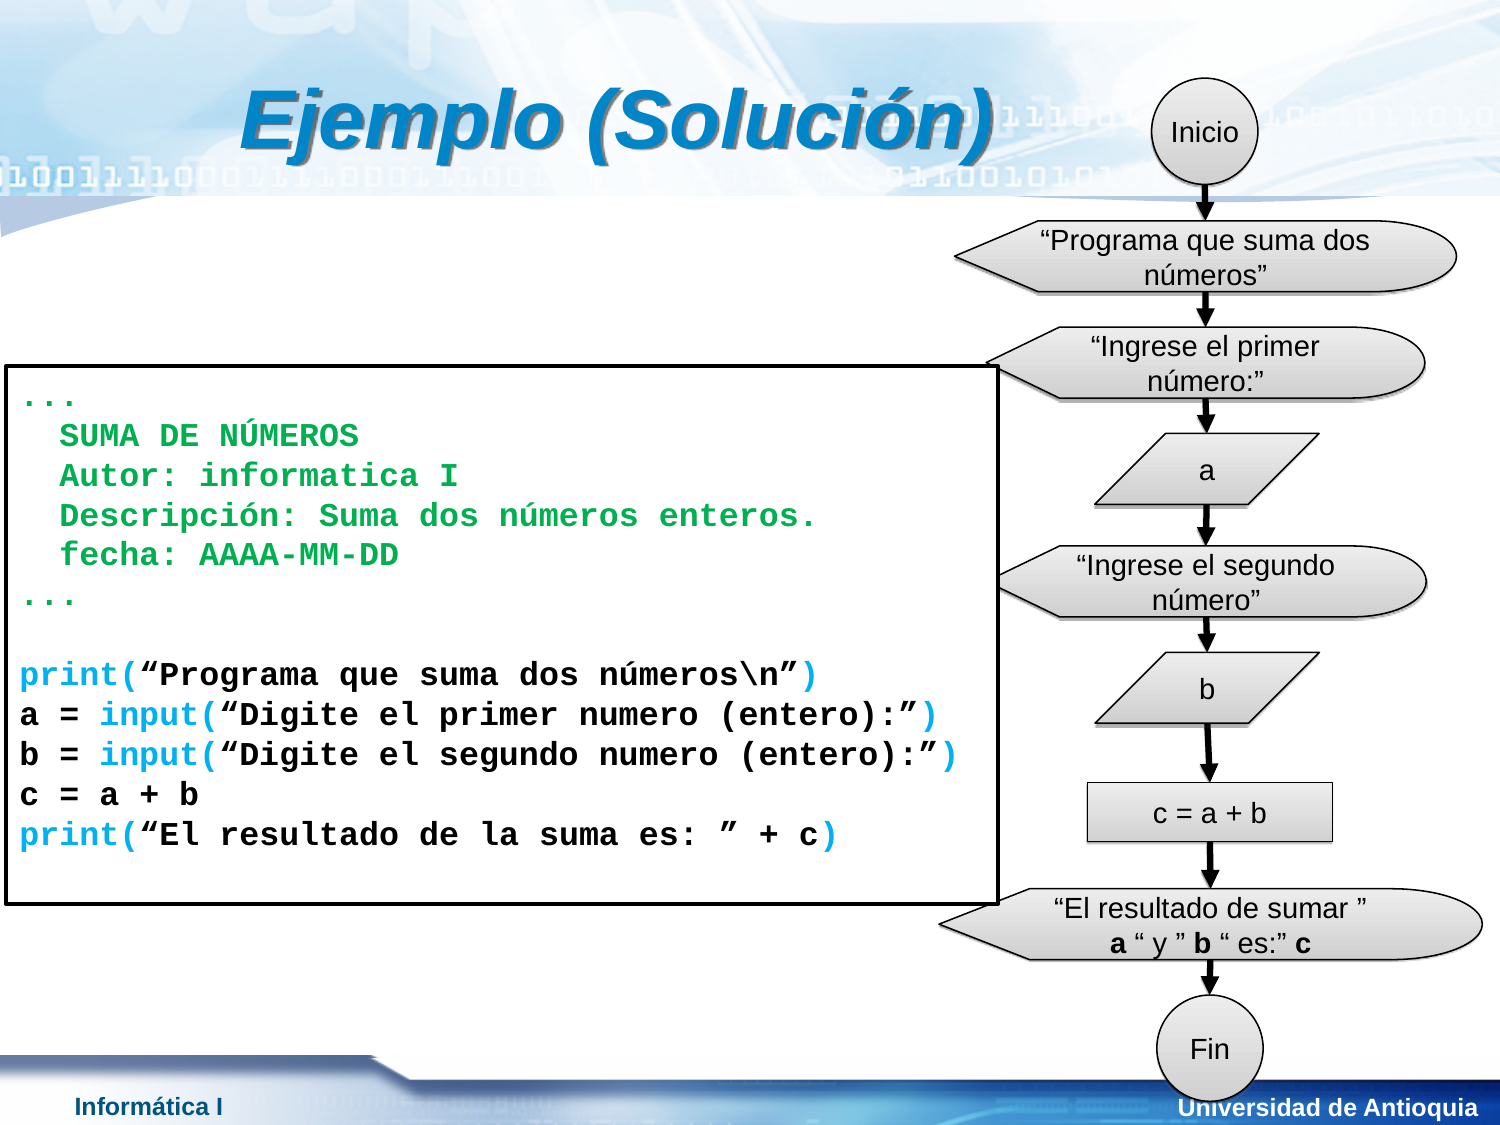

# Ejemplo (Solución)
Inicio
“Programa que suma dos números”
“Ingrese el primer número:”
a
“Ingrese el segundo número”
b
c = a + b
“El resultado de sumar ” a “ y ” b “ es:” c
Fin
...
 SUMA DE NÚMEROS
 Autor: informatica I
 Descripción: Suma dos números enteros.
 fecha: AAAA-MM-DD
...
print(“Programa que suma dos números\n”)
a = input(“Digite el primer numero (entero):”)
b = input(“Digite el segundo numero (entero):”)
c = a + b
print(“El resultado de la suma es: ” + c)